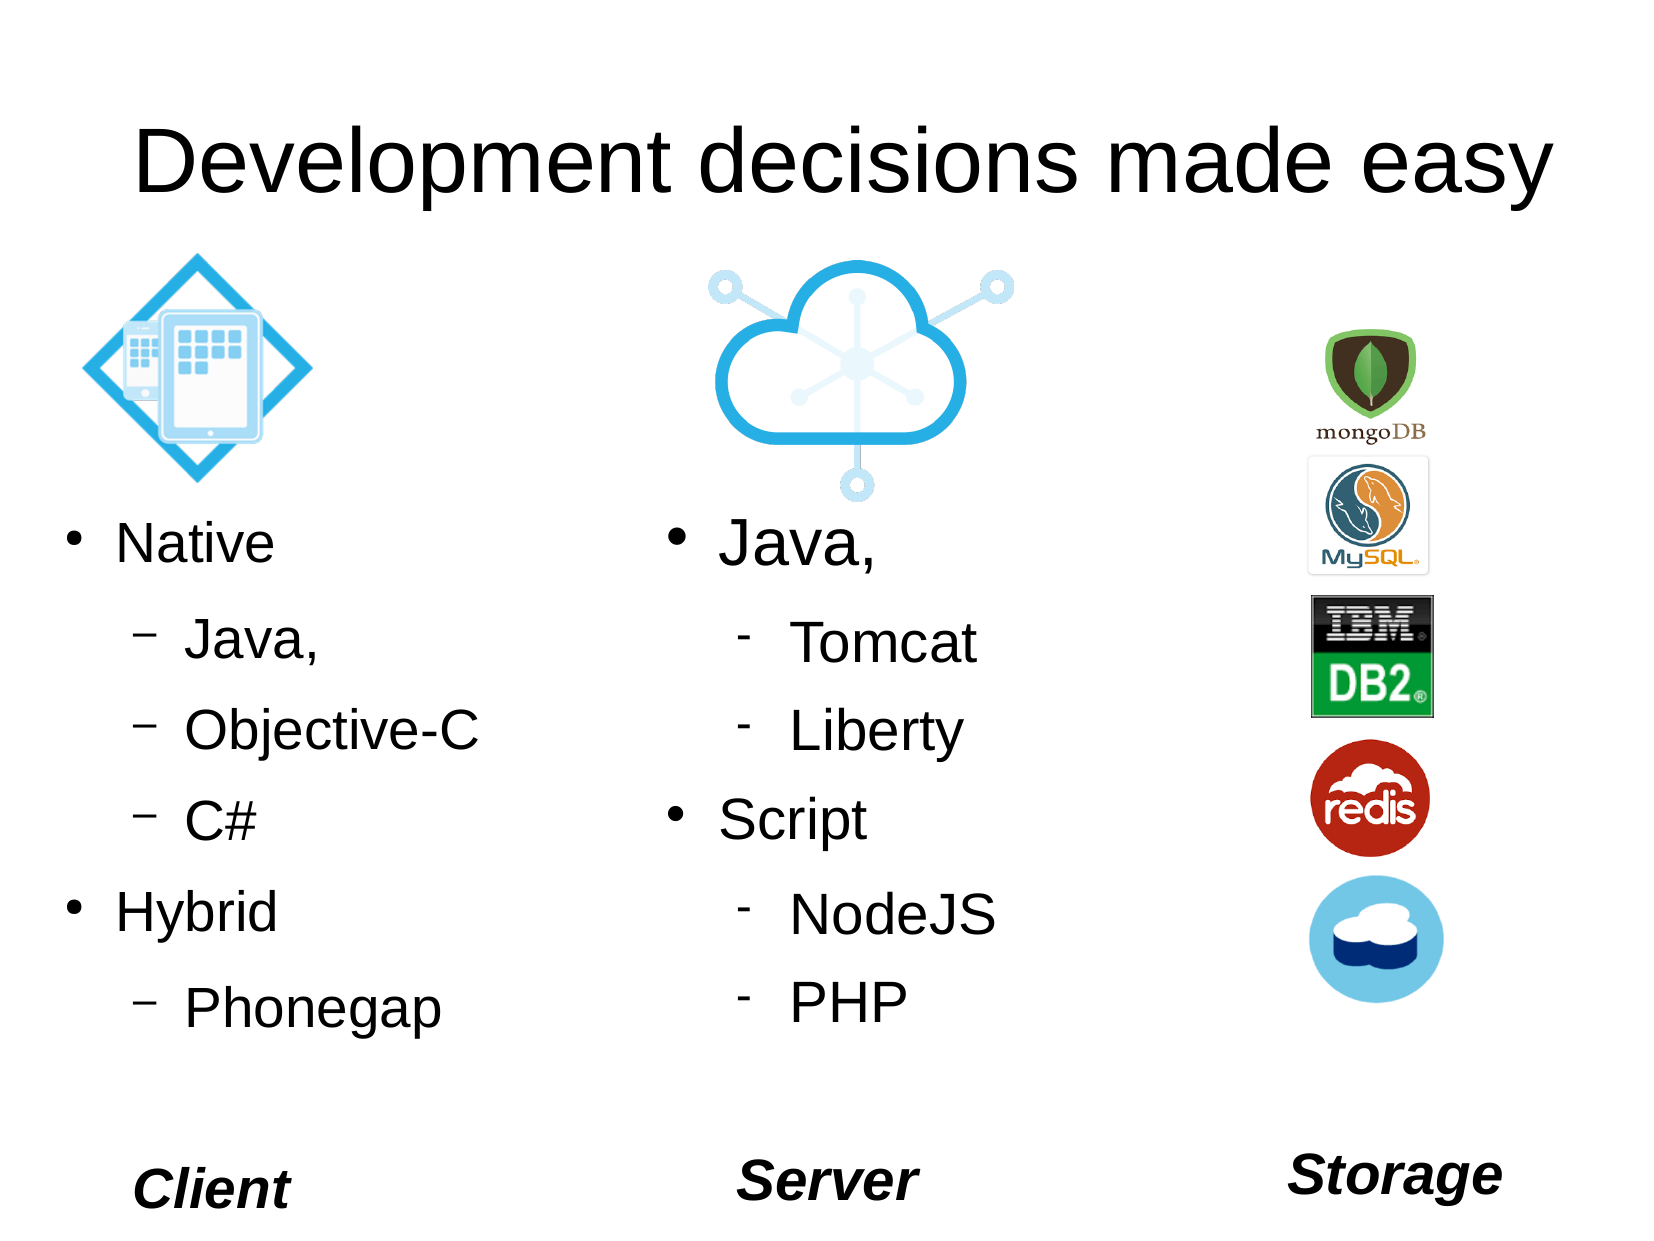

# Development decisions made easy
Native
Java,
Objective-C
C#
Hybrid
Phonegap
Client
Java,
Tomcat
Liberty
Script
NodeJS
PHP
Server
Storage